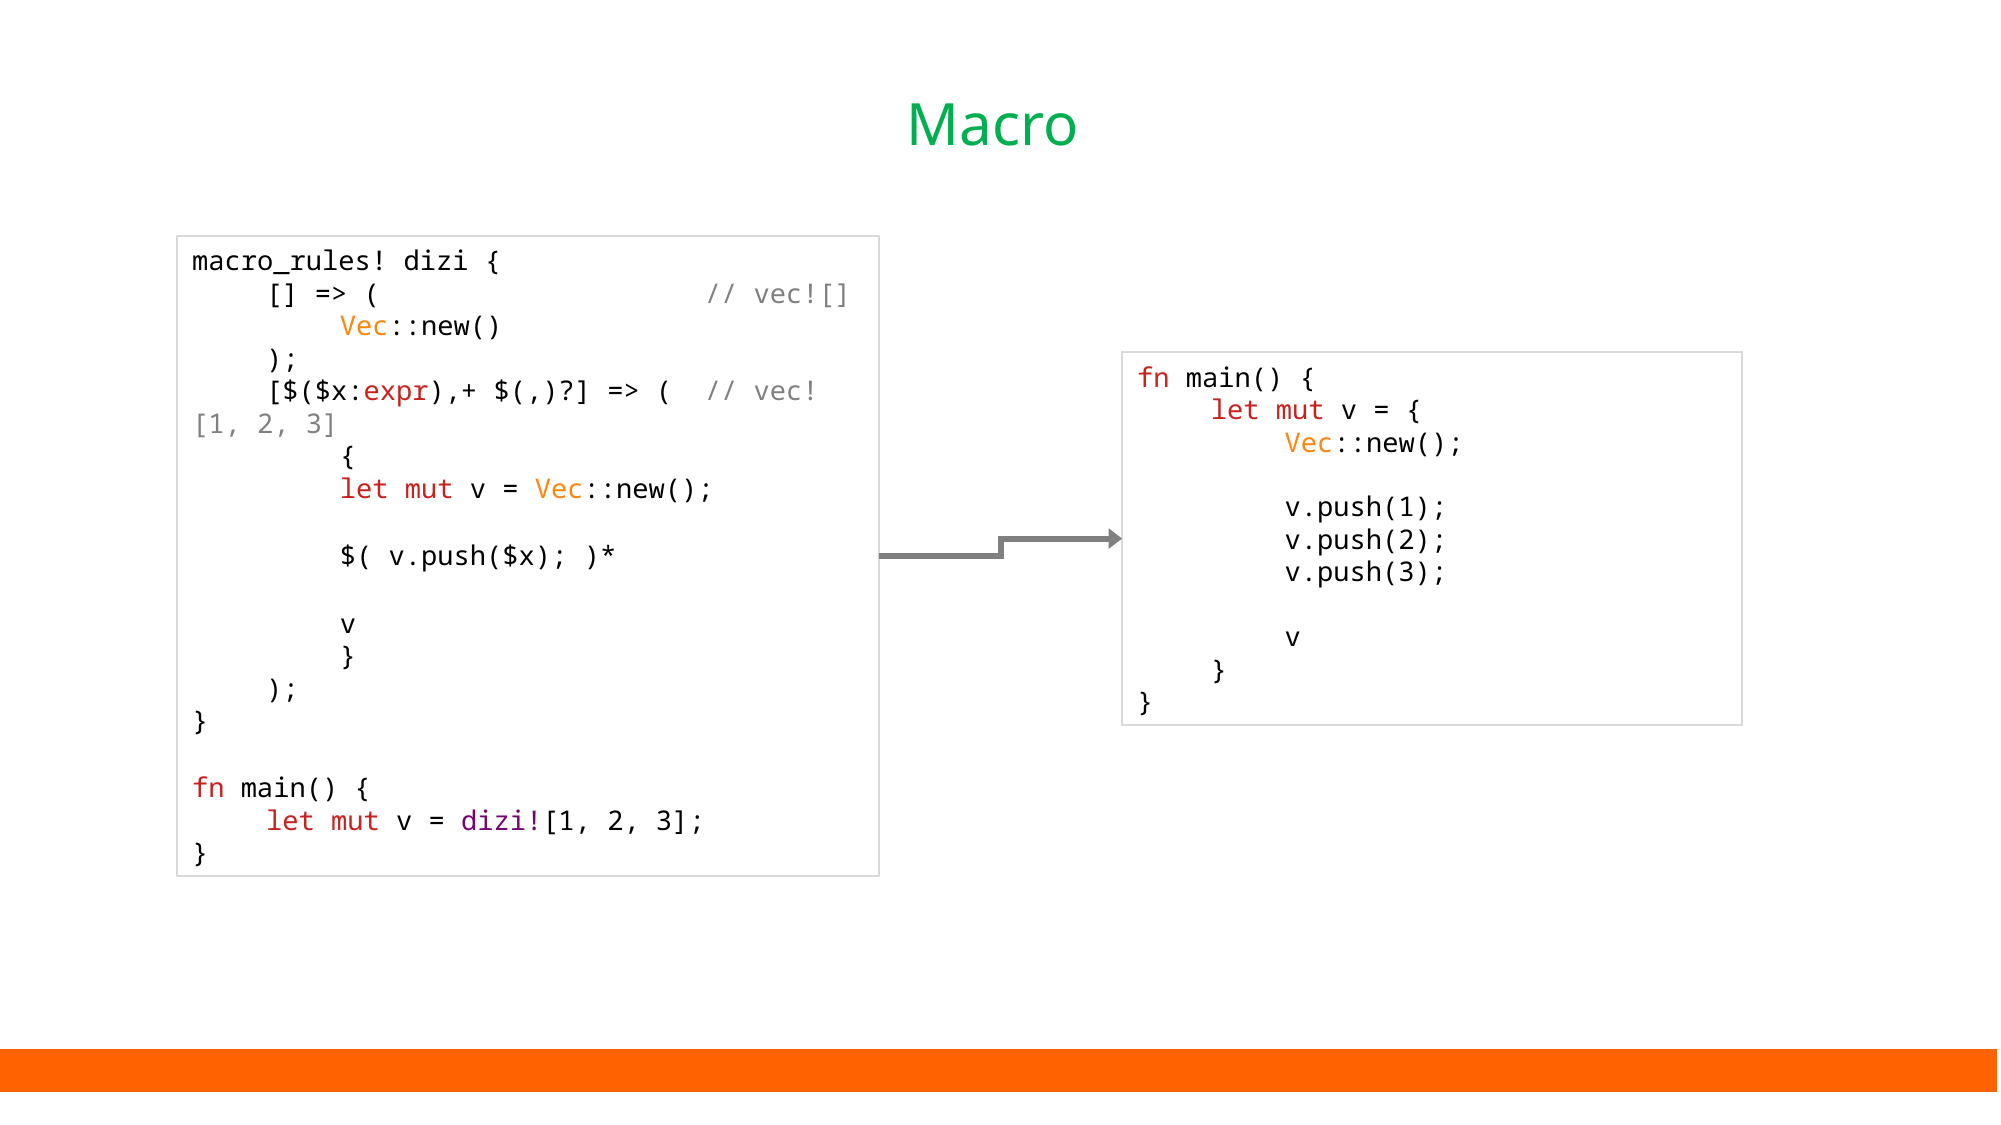

# Macro
macro_rules! dizi {
	[] => ( // vec![]
		Vec::new()
	);
	[$($x:expr),+ $(,)?] => ( // vec![1, 2, 3]
		{
		let mut v = Vec::new();
		$( v.push($x); )*
		v
		}
	);
}
fn main() {
	let mut v = dizi![1, 2, 3];
}
fn main() {
	let mut v = {
		Vec::new();
		v.push(1);
		v.push(2);
		v.push(3);
		v
	}
}